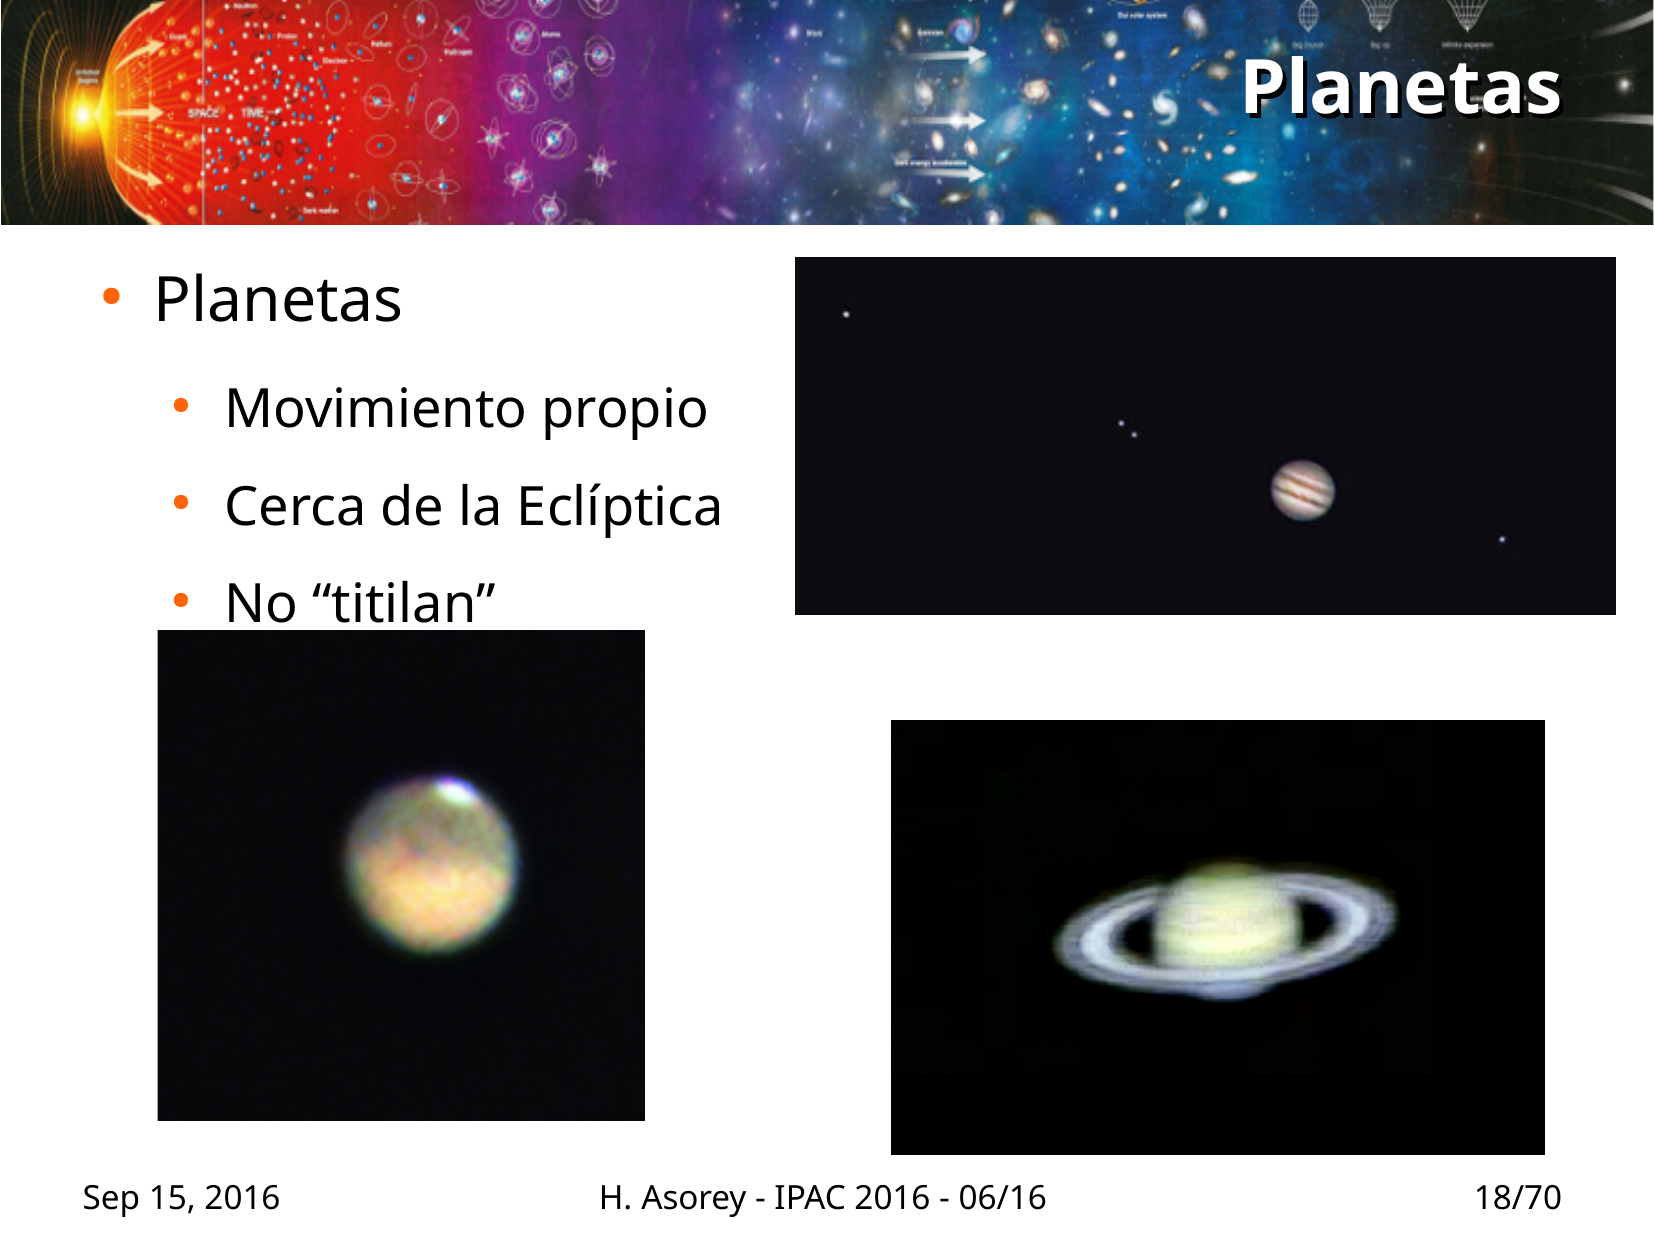

# Planetas
Planetas
Movimiento propio
Cerca de la Eclíptica
No “titilan”
Sep 15, 2016
H. Asorey - IPAC 2016 - 06/16
18